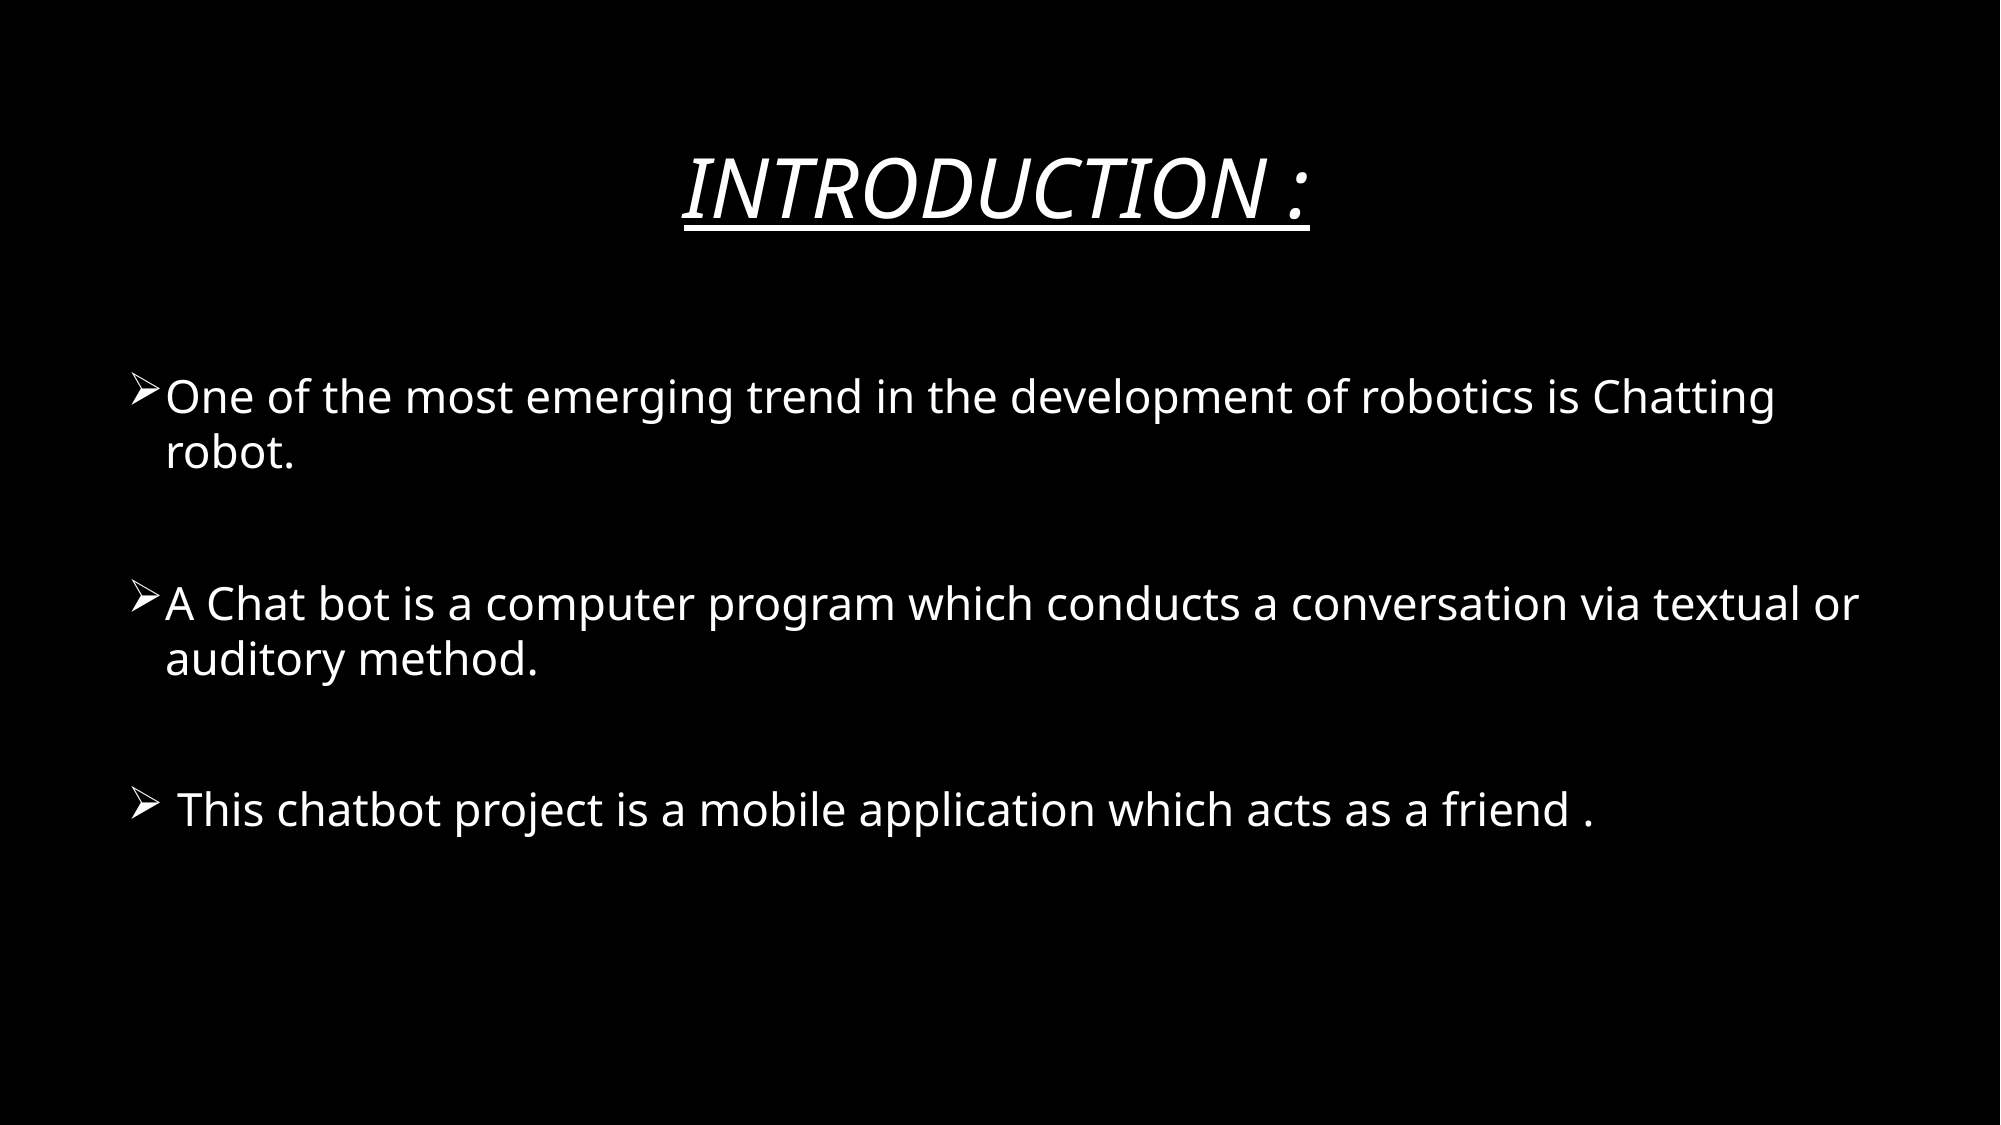

# Introduction :
One of the most emerging trend in the development of robotics is Chatting robot.
A Chat bot is a computer program which conducts a conversation via textual or auditory method.
 This chatbot project is a mobile application which acts as a friend .